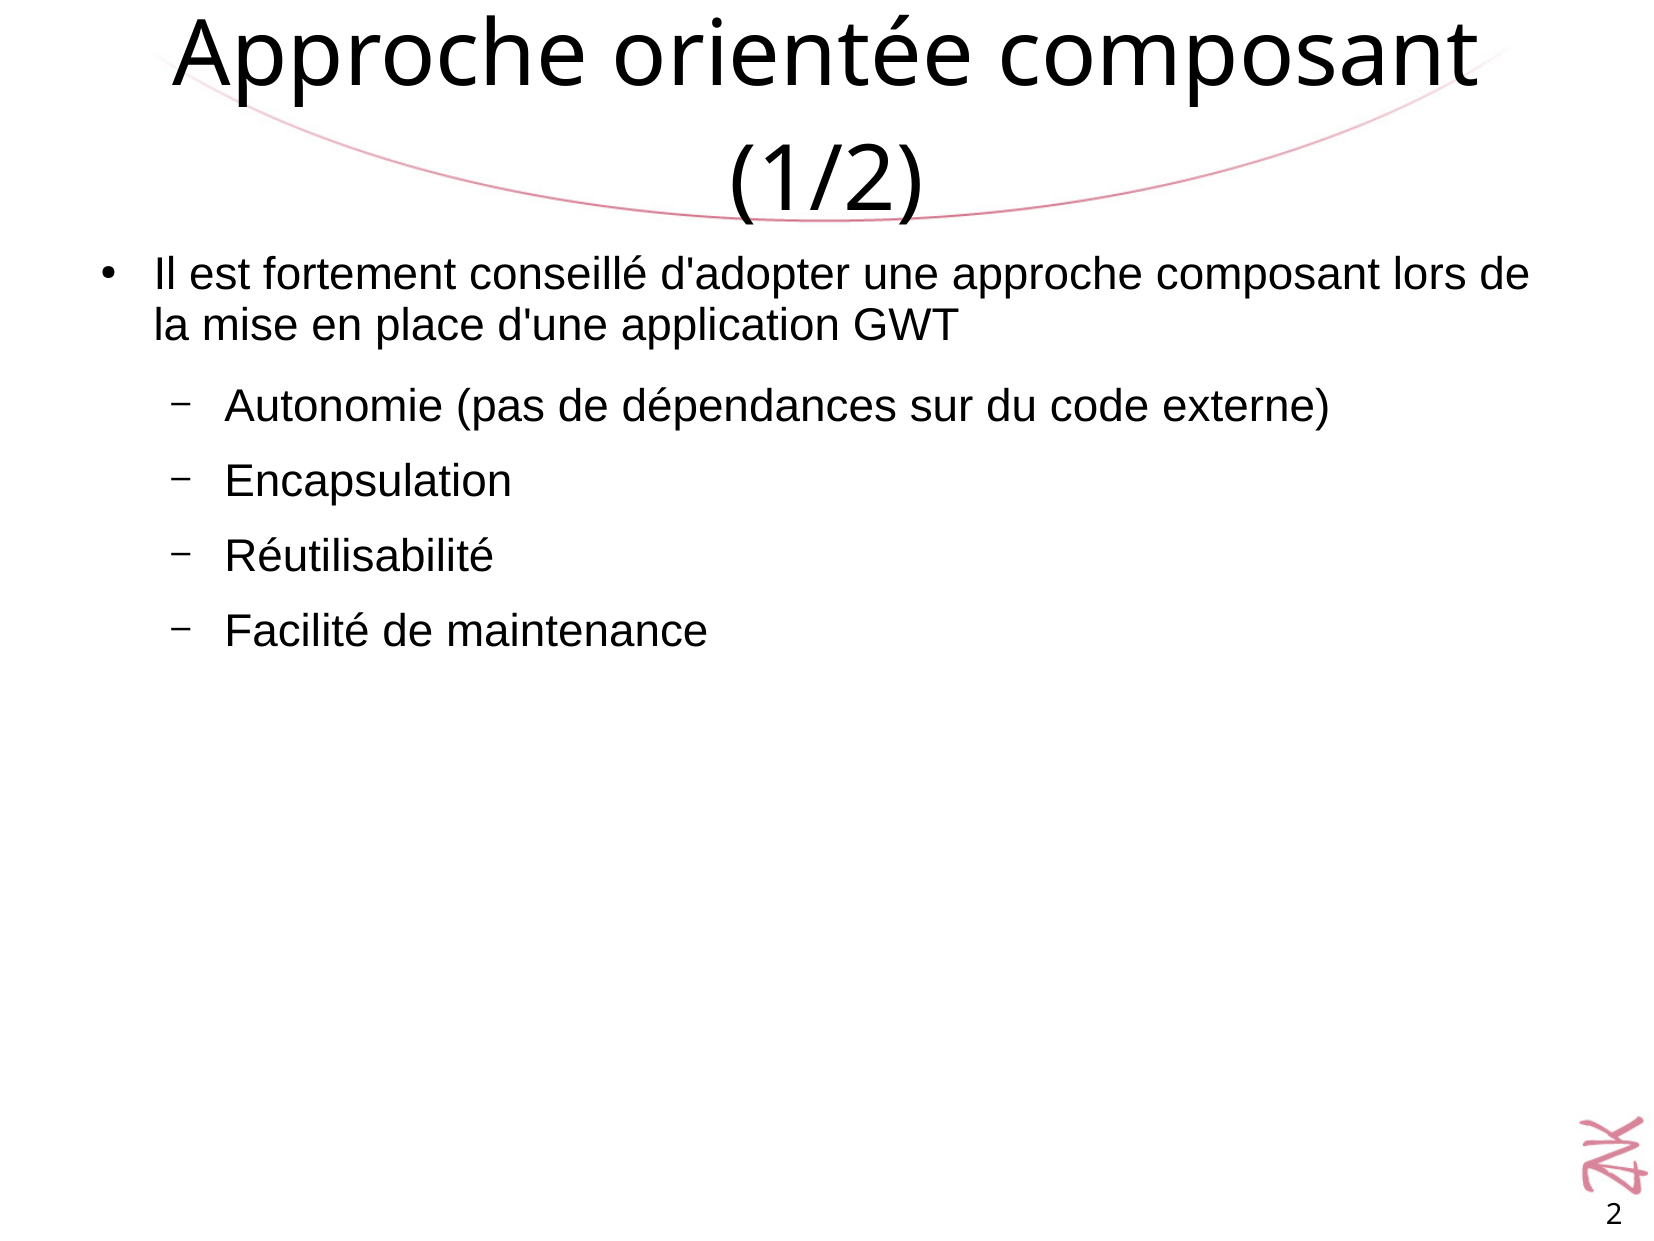

# Approche orientée composant (1/2)
Il est fortement conseillé d'adopter une approche composant lors de la mise en place d'une application GWT
Autonomie (pas de dépendances sur du code externe)
Encapsulation
Réutilisabilité
Facilité de maintenance
2